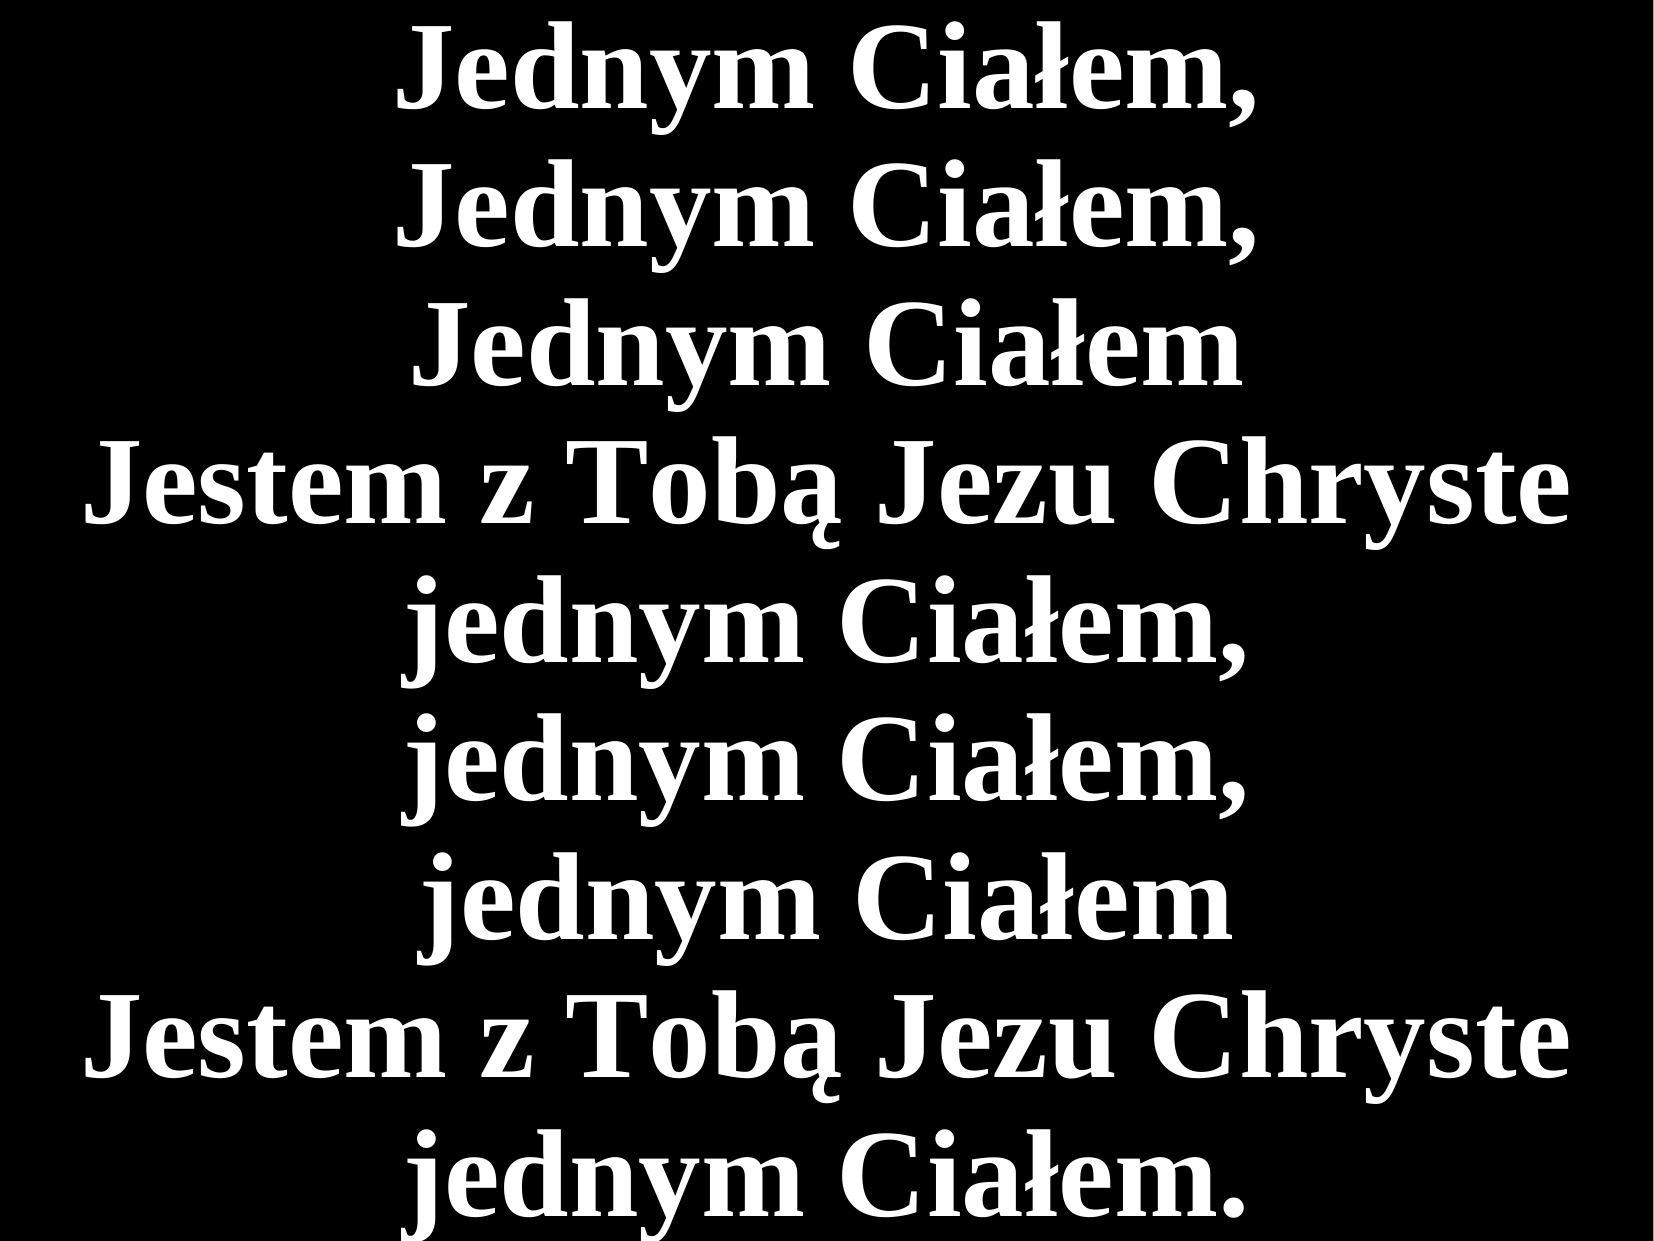

# Jednym Ciałem, Jednym Ciałem, Jednym Ciałem Jestem z Tobą Jezu Chryste jednym Ciałem, jednym Ciałem, jednym Ciałem Jestem z Tobą Jezu Chryste jednym Ciałem.